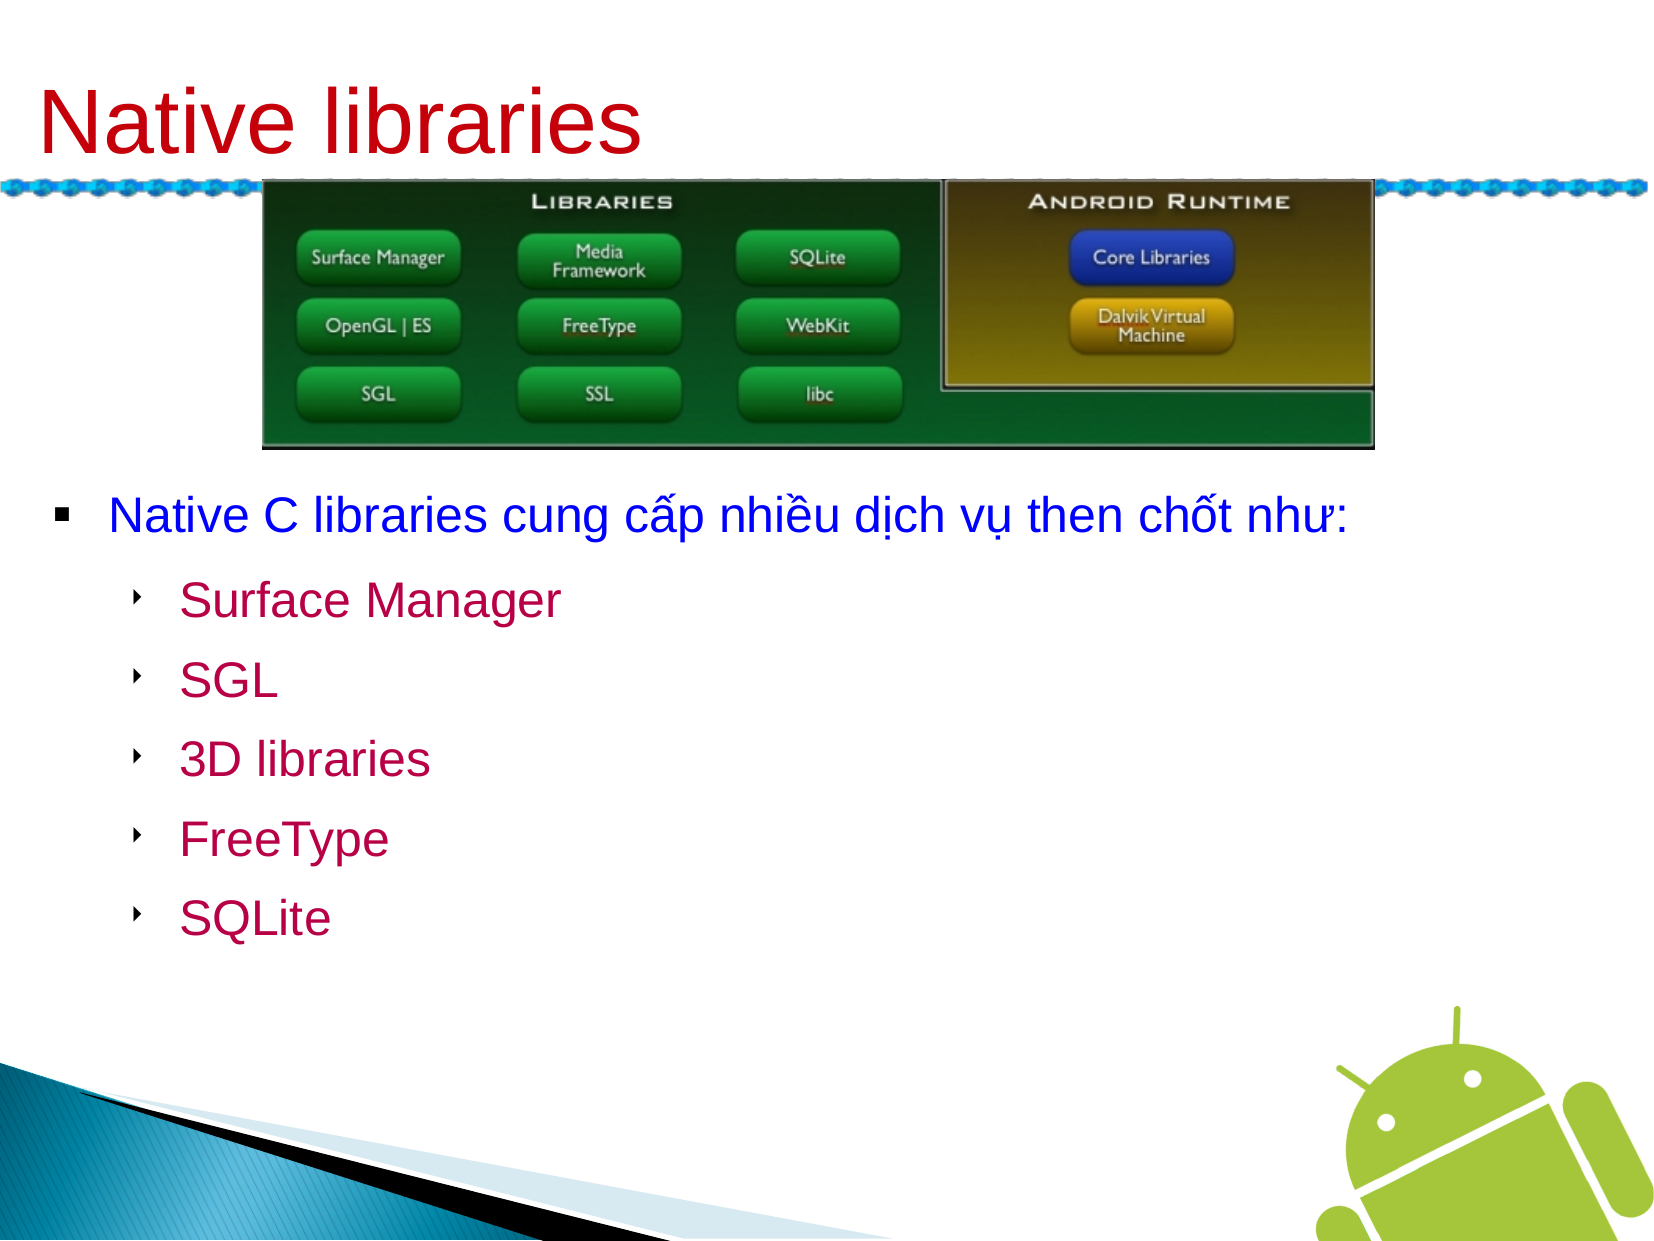

# Native libraries
Native C libraries cung cấp nhiều dịch vụ then chốt như:
Surface Manager
SGL
3D libraries
FreeType
SQLite